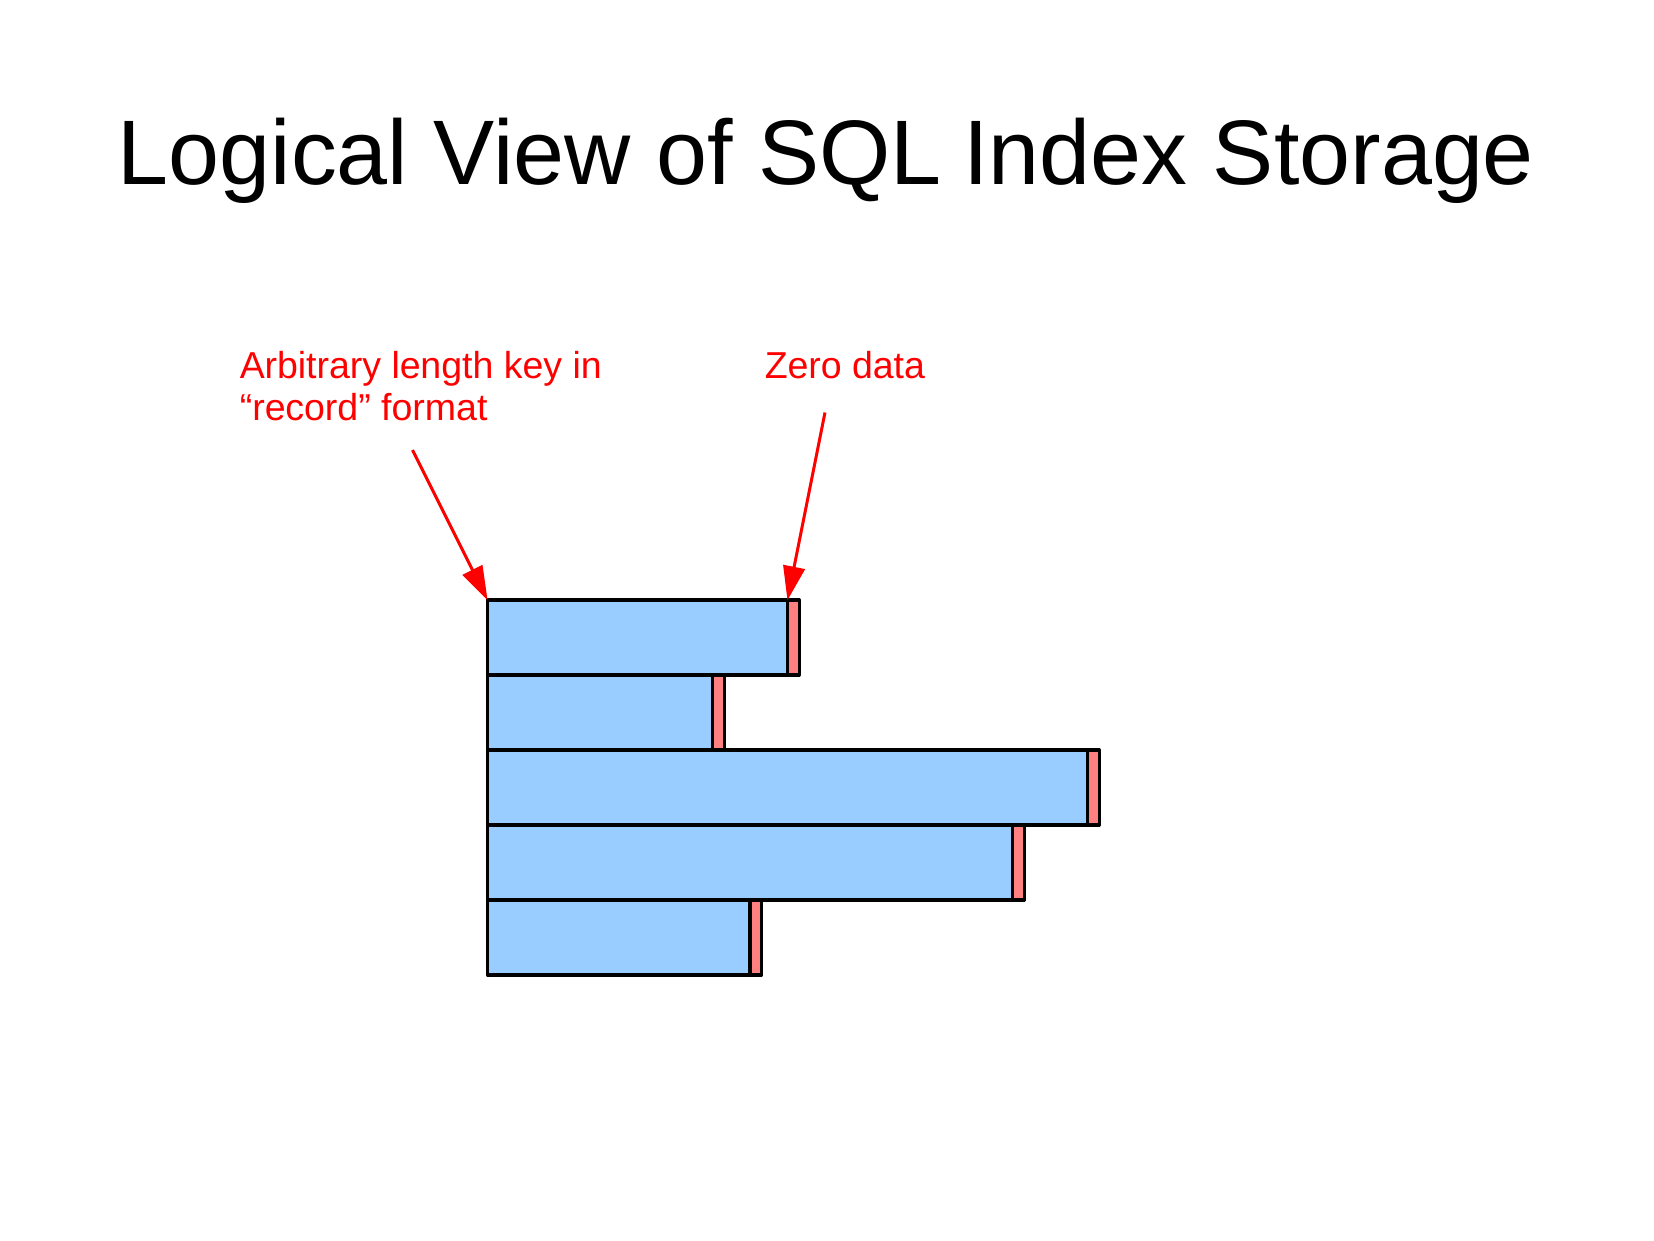

# Logical View of SQL Index Storage
Arbitrary length key in
“record” format
Zero data